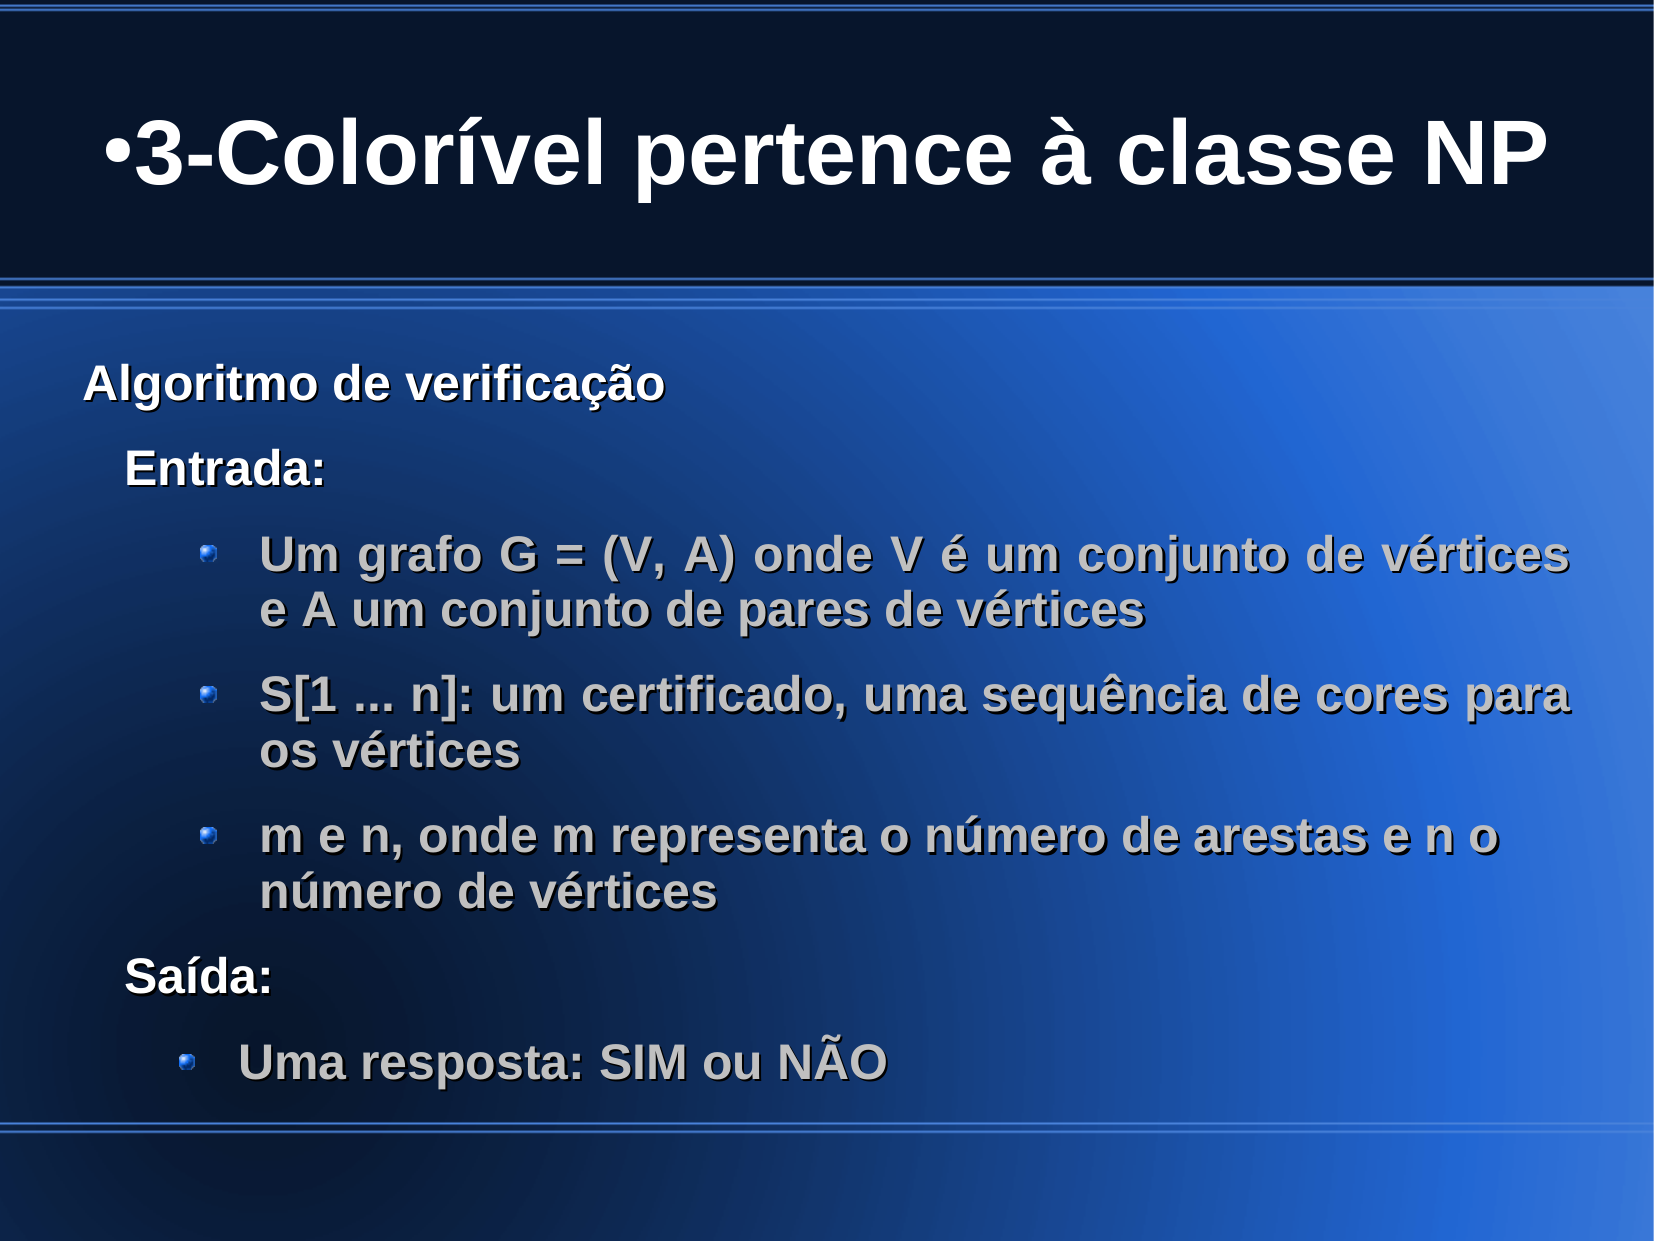

# 3-Colorível pertence à classe NP
Algoritmo de verificação
 Entrada:
Um grafo G = (V, A) onde V é um conjunto de vértices e A um conjunto de pares de vértices
S[1 ... n]: um certificado, uma sequência de cores para os vértices
m e n, onde m representa o número de arestas e n o número de vértices
 Saída:
Uma resposta: SIM ou NÃO